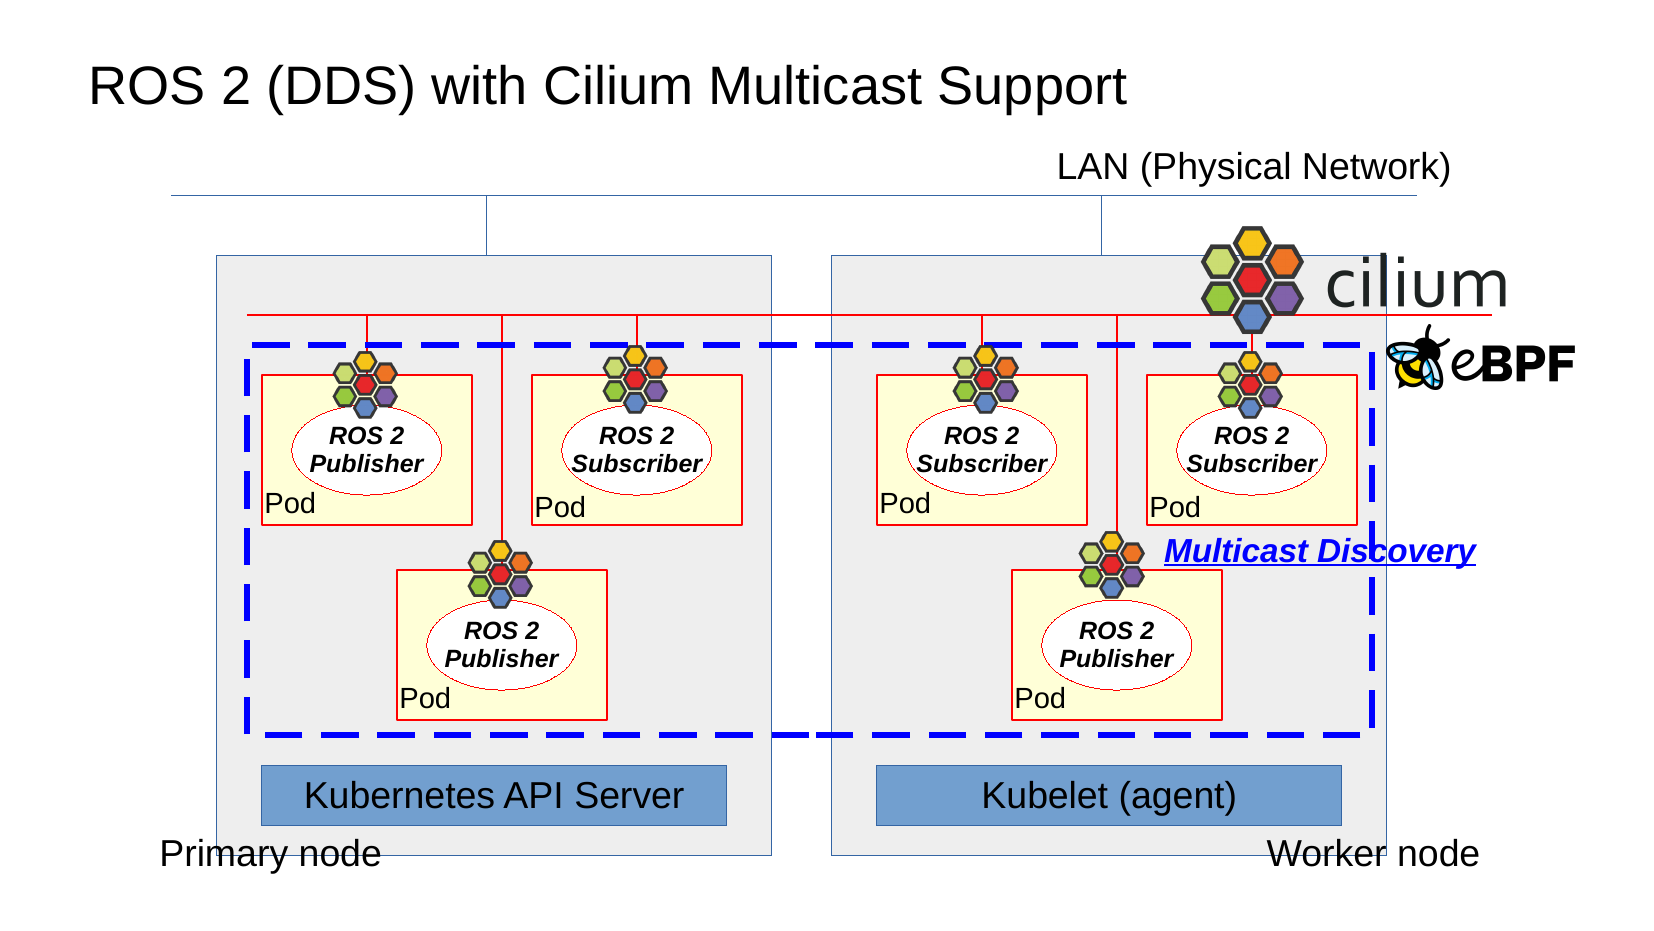

# ROS 2 (DDS) with Cilium Multicast Support
LAN (Physical Network)
ROS 2
Publisher
ROS 2
Subscriber
ROS 2
Subscriber
ROS 2
Subscriber
Pod
Pod
Pod
Pod
Multicast Discovery
ROS 2
Publisher
ROS 2
Publisher
Pod
Pod
Kubernetes API Server
Kubelet (agent)
Primary node
Worker node